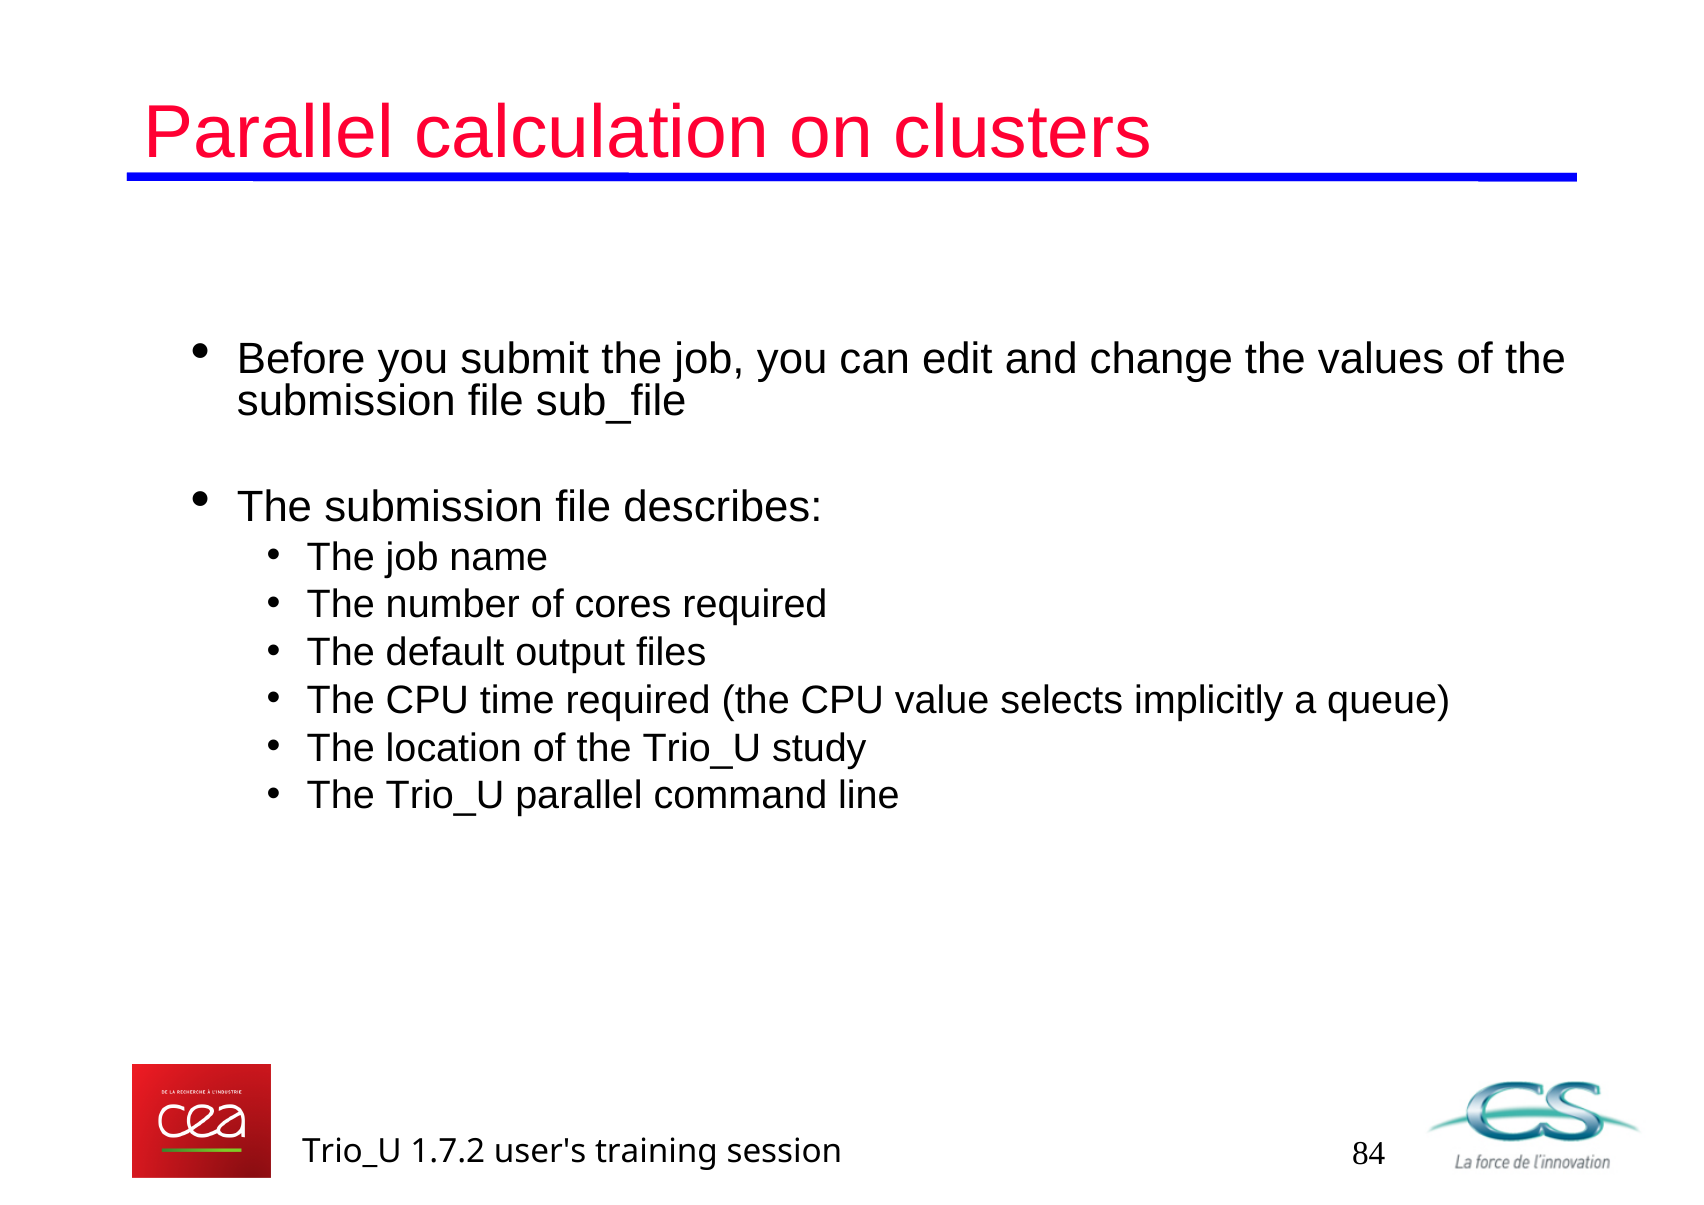

# Parallel calculation on clusters
Before you submit the job, you can edit and change the values of the submission file sub_file
The submission file describes:
The job name
The number of cores required
The default output files
The CPU time required (the CPU value selects implicitly a queue)
The location of the Trio_U study
The Trio_U parallel command line
Trio_U 1.7.2 user's training session
84